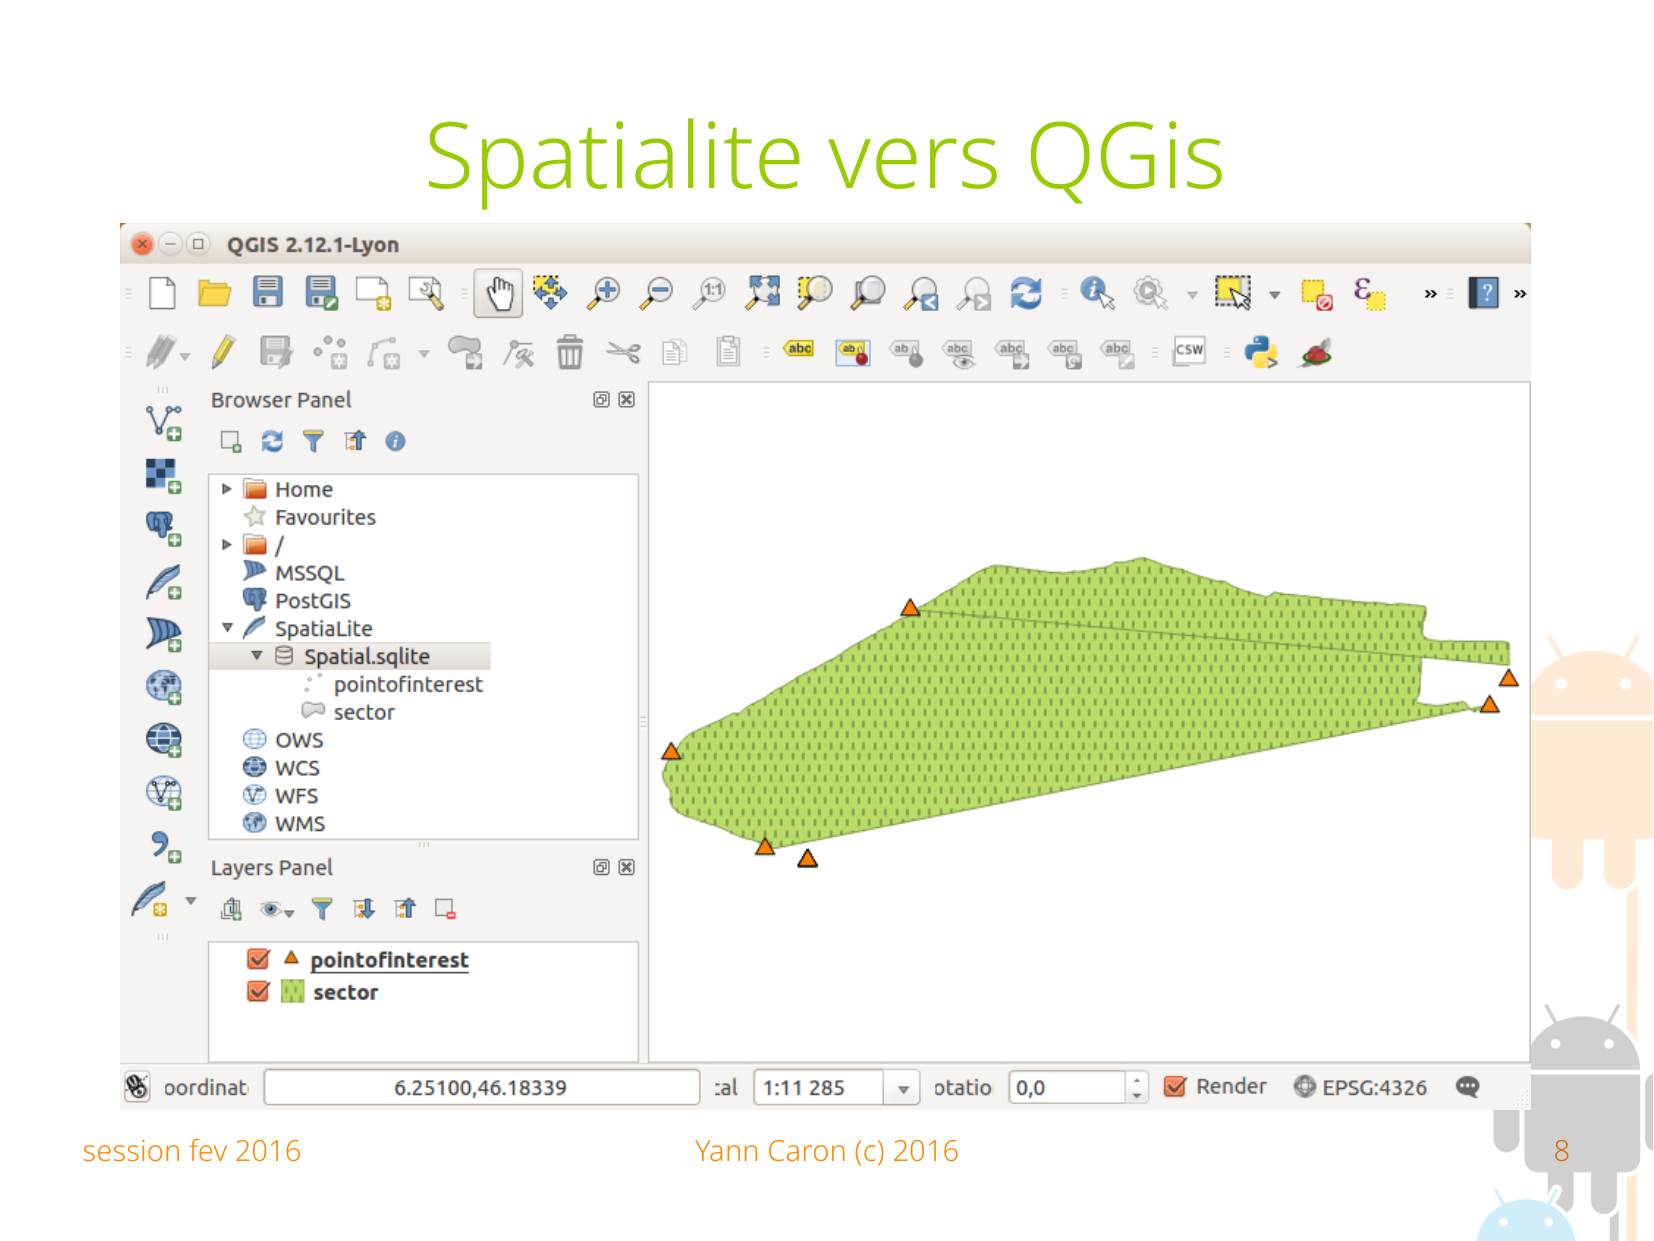

# Spatialite vers QGis
session fev 2016
Yann Caron (c) 2016
8